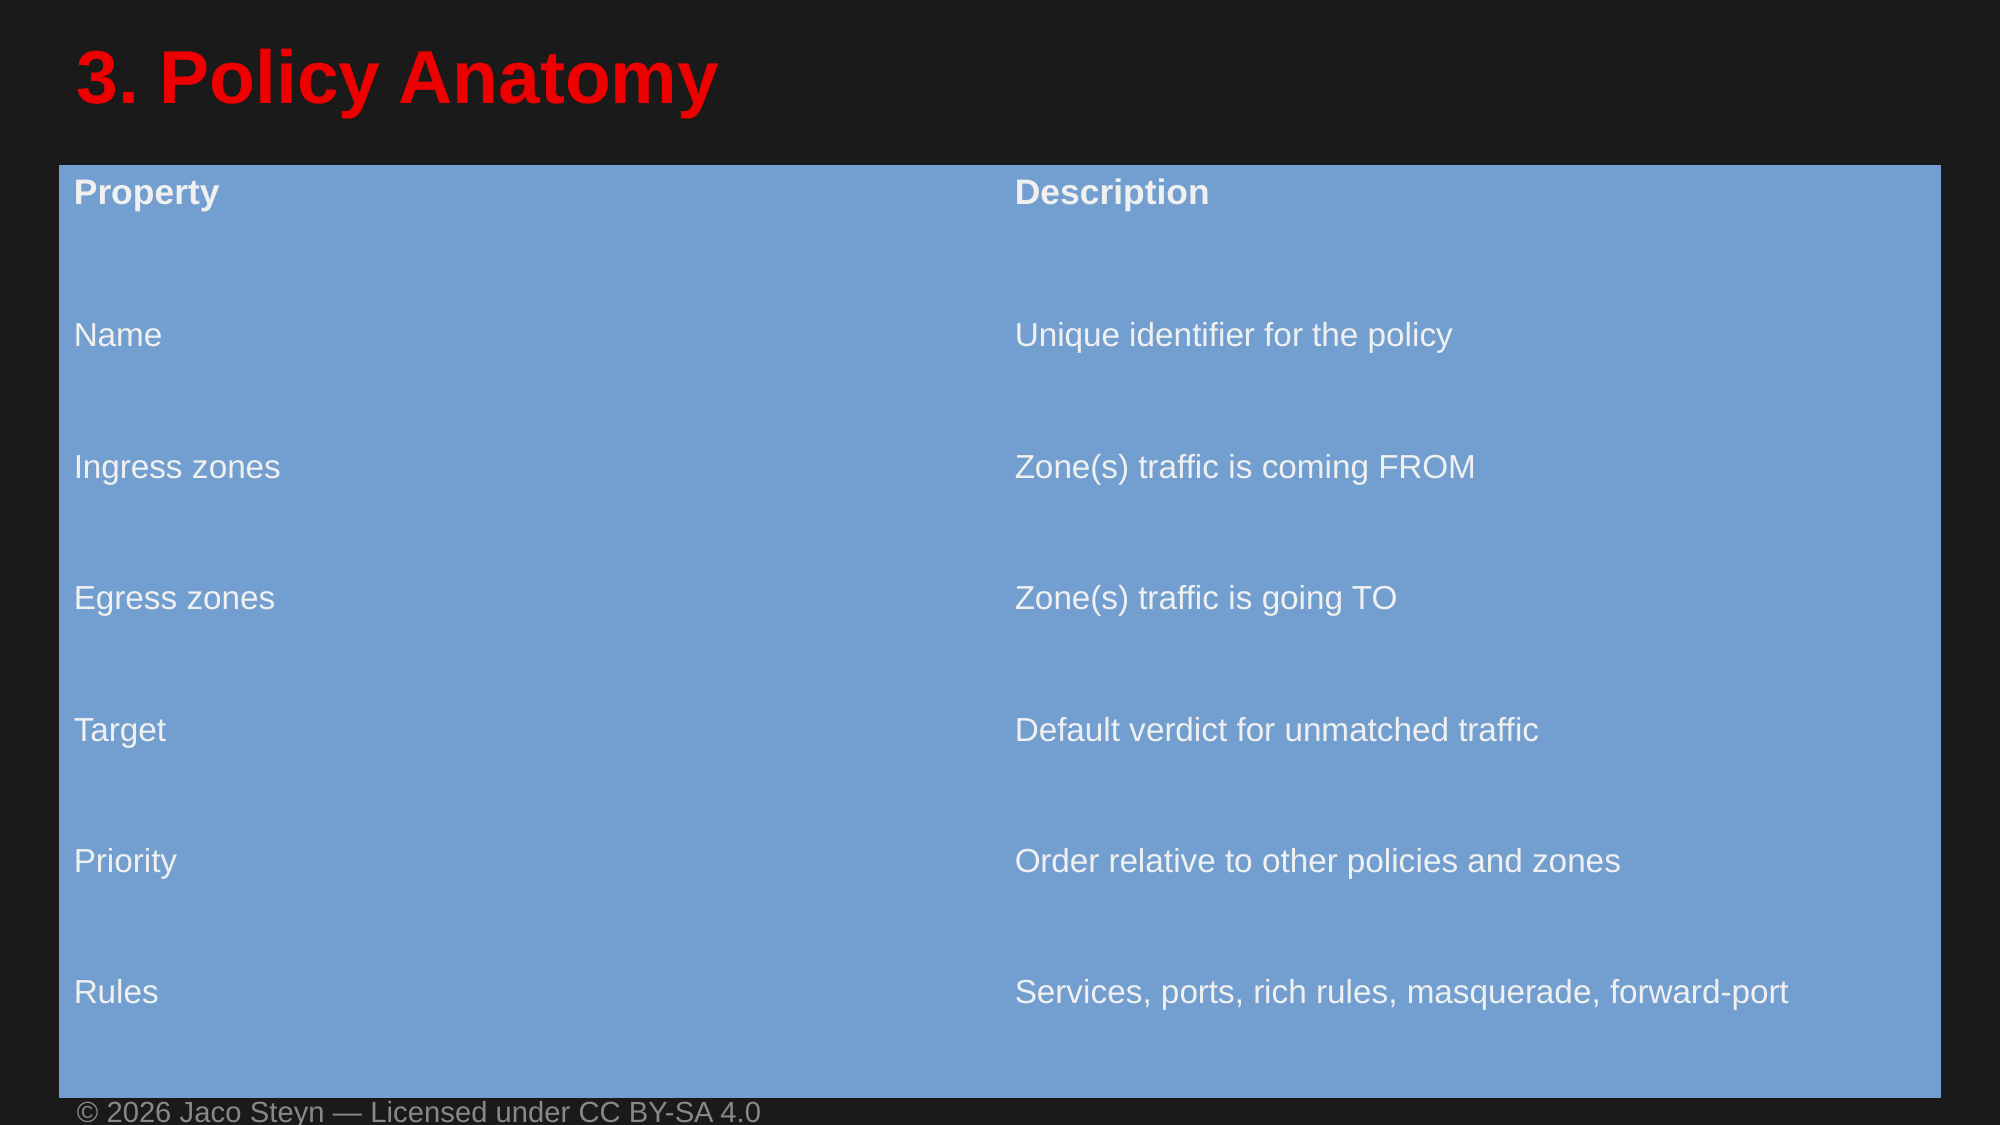

3. Policy Anatomy
| Property | Description |
| --- | --- |
| Name | Unique identifier for the policy |
| Ingress zones | Zone(s) traffic is coming FROM |
| Egress zones | Zone(s) traffic is going TO |
| Target | Default verdict for unmatched traffic |
| Priority | Order relative to other policies and zones |
| Rules | Services, ports, rich rules, masquerade, forward-port |
© 2026 Jaco Steyn — Licensed under CC BY-SA 4.0